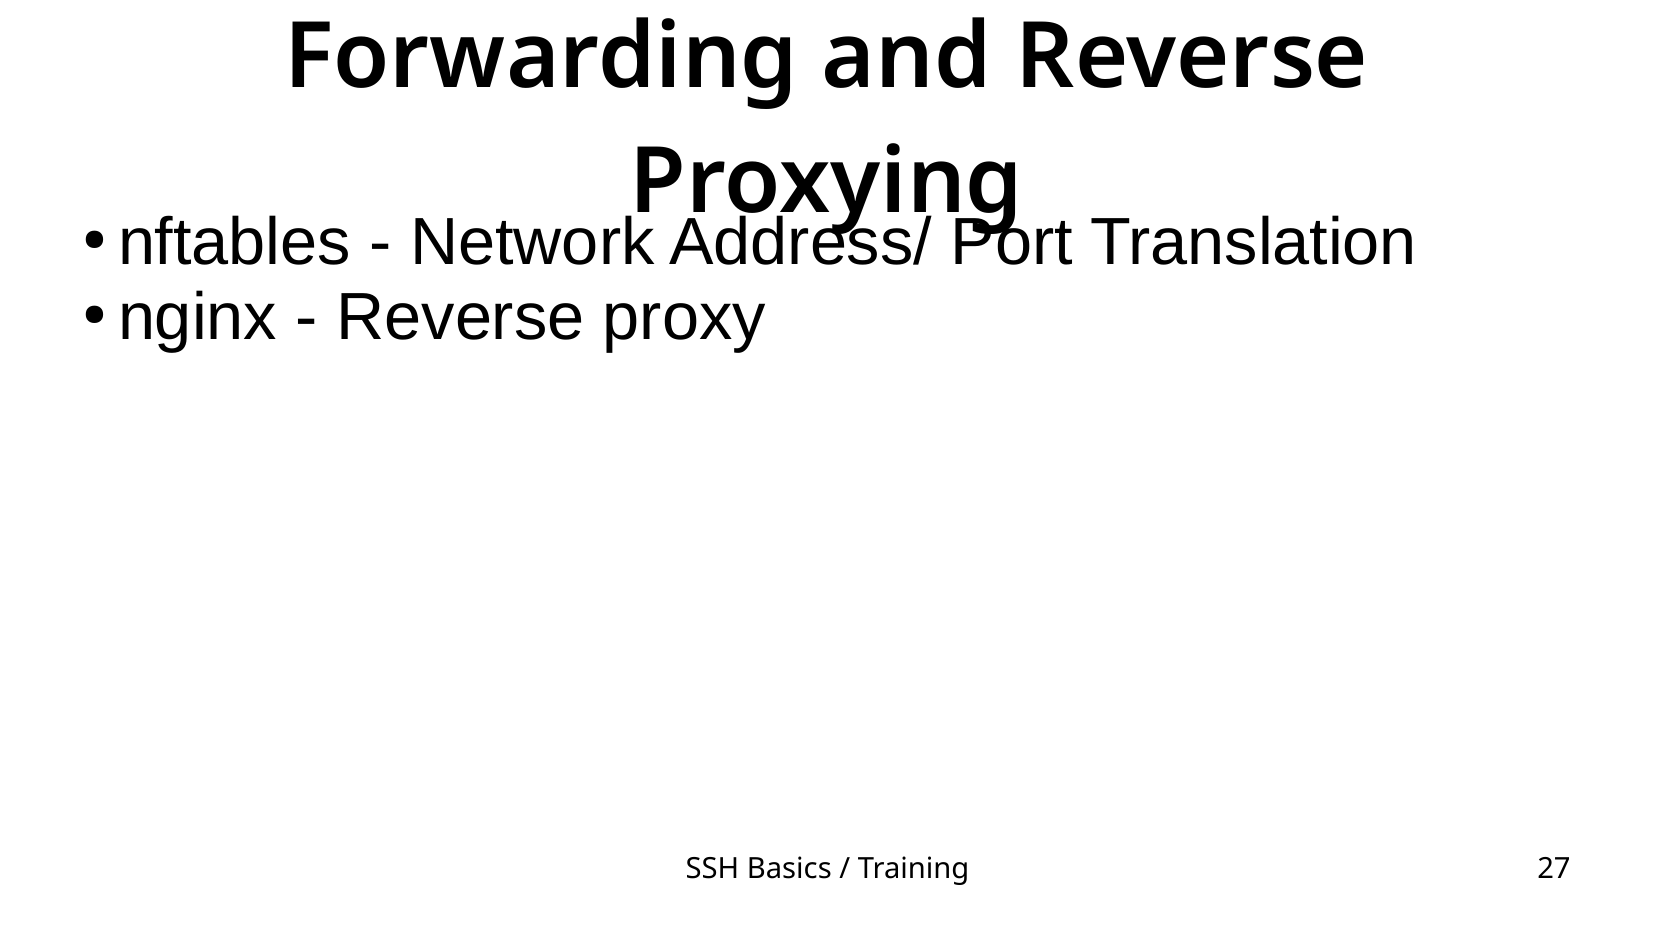

# Forwarding and Reverse Proxying
nftables - Network Address/ Port Translation
nginx - Reverse proxy
SSH Basics / Training
27